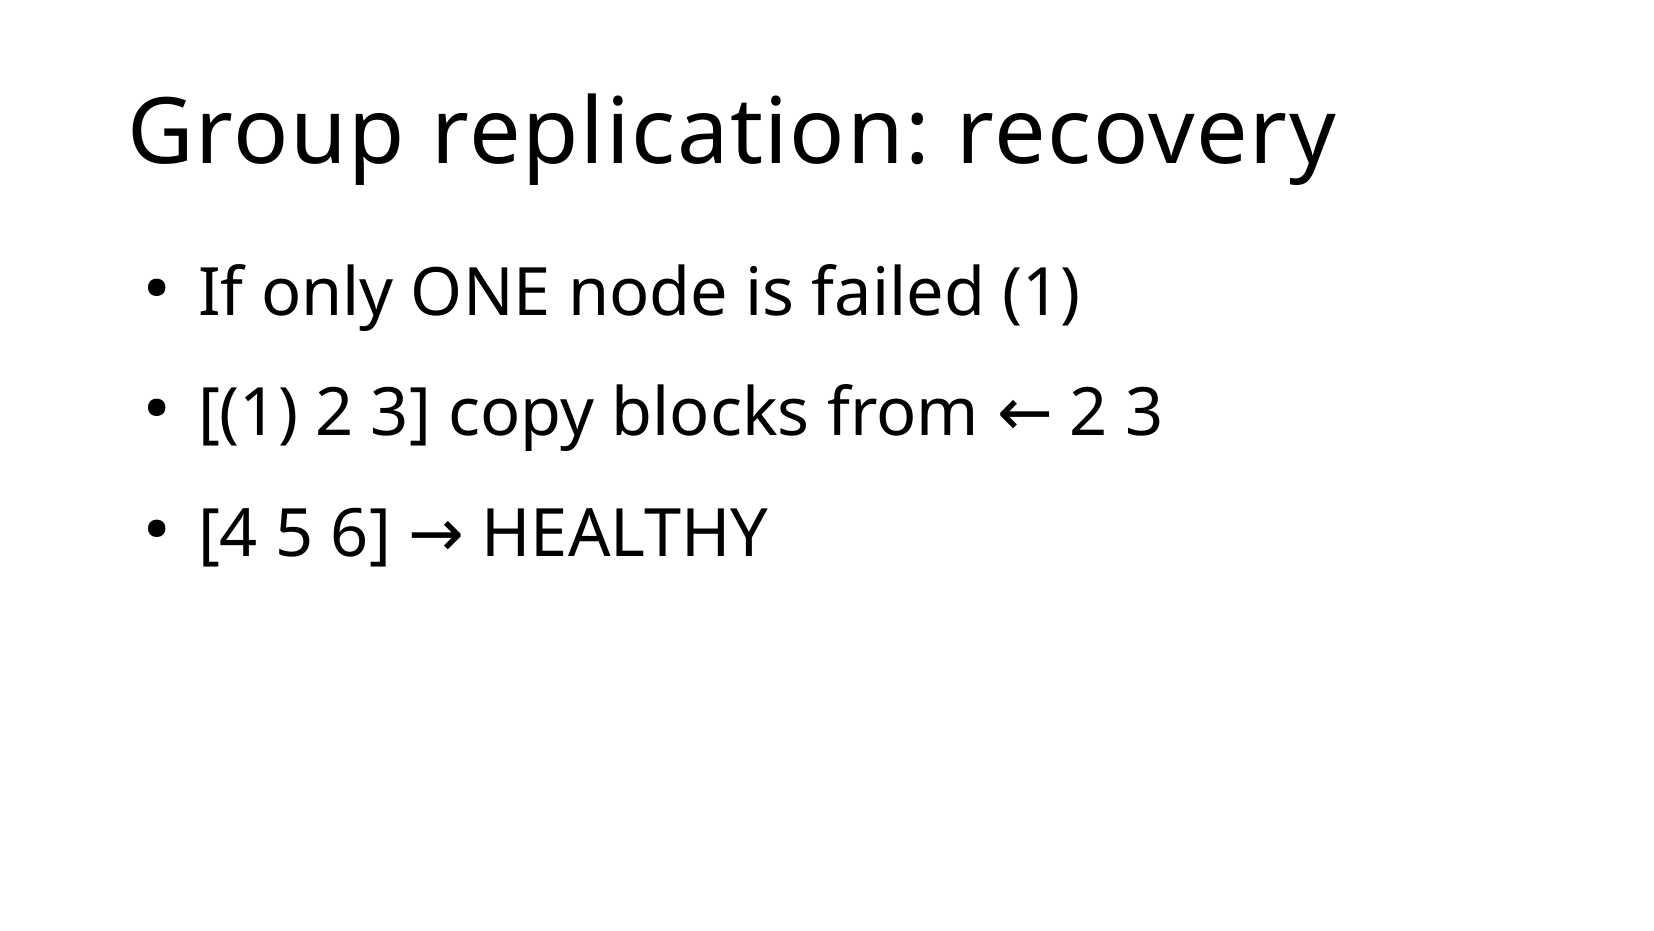

# Group replication: recovery
If only ONE node is failed (1)
[(1) 2 3] copy blocks from ← 2 3
[4 5 6] → HEALTHY